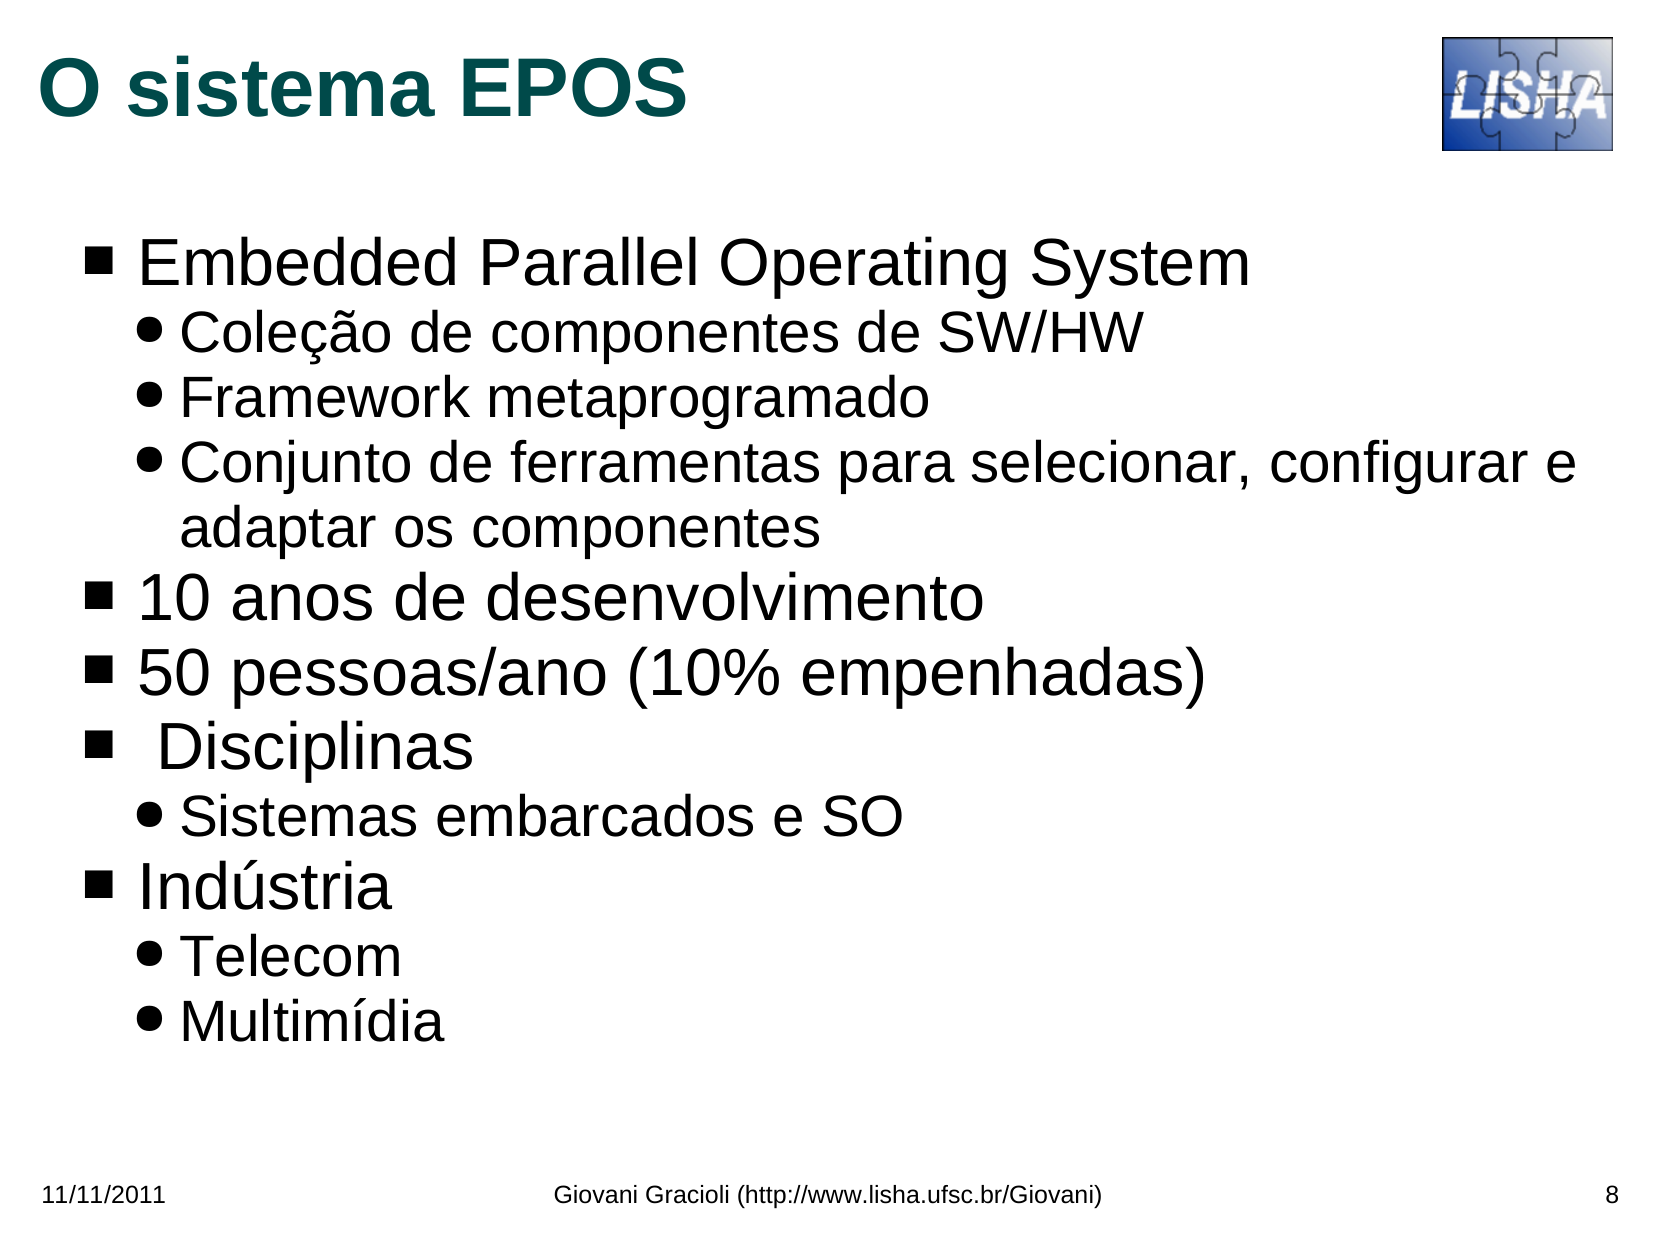

# O sistema EPOS
Embedded Parallel Operating System
Coleção de componentes de SW/HW
Framework metaprogramado
Conjunto de ferramentas para selecionar, configurar e adaptar os componentes
10 anos de desenvolvimento
50 pessoas/ano (10% empenhadas)
 Disciplinas
Sistemas embarcados e SO
Indústria
Telecom
Multimídia